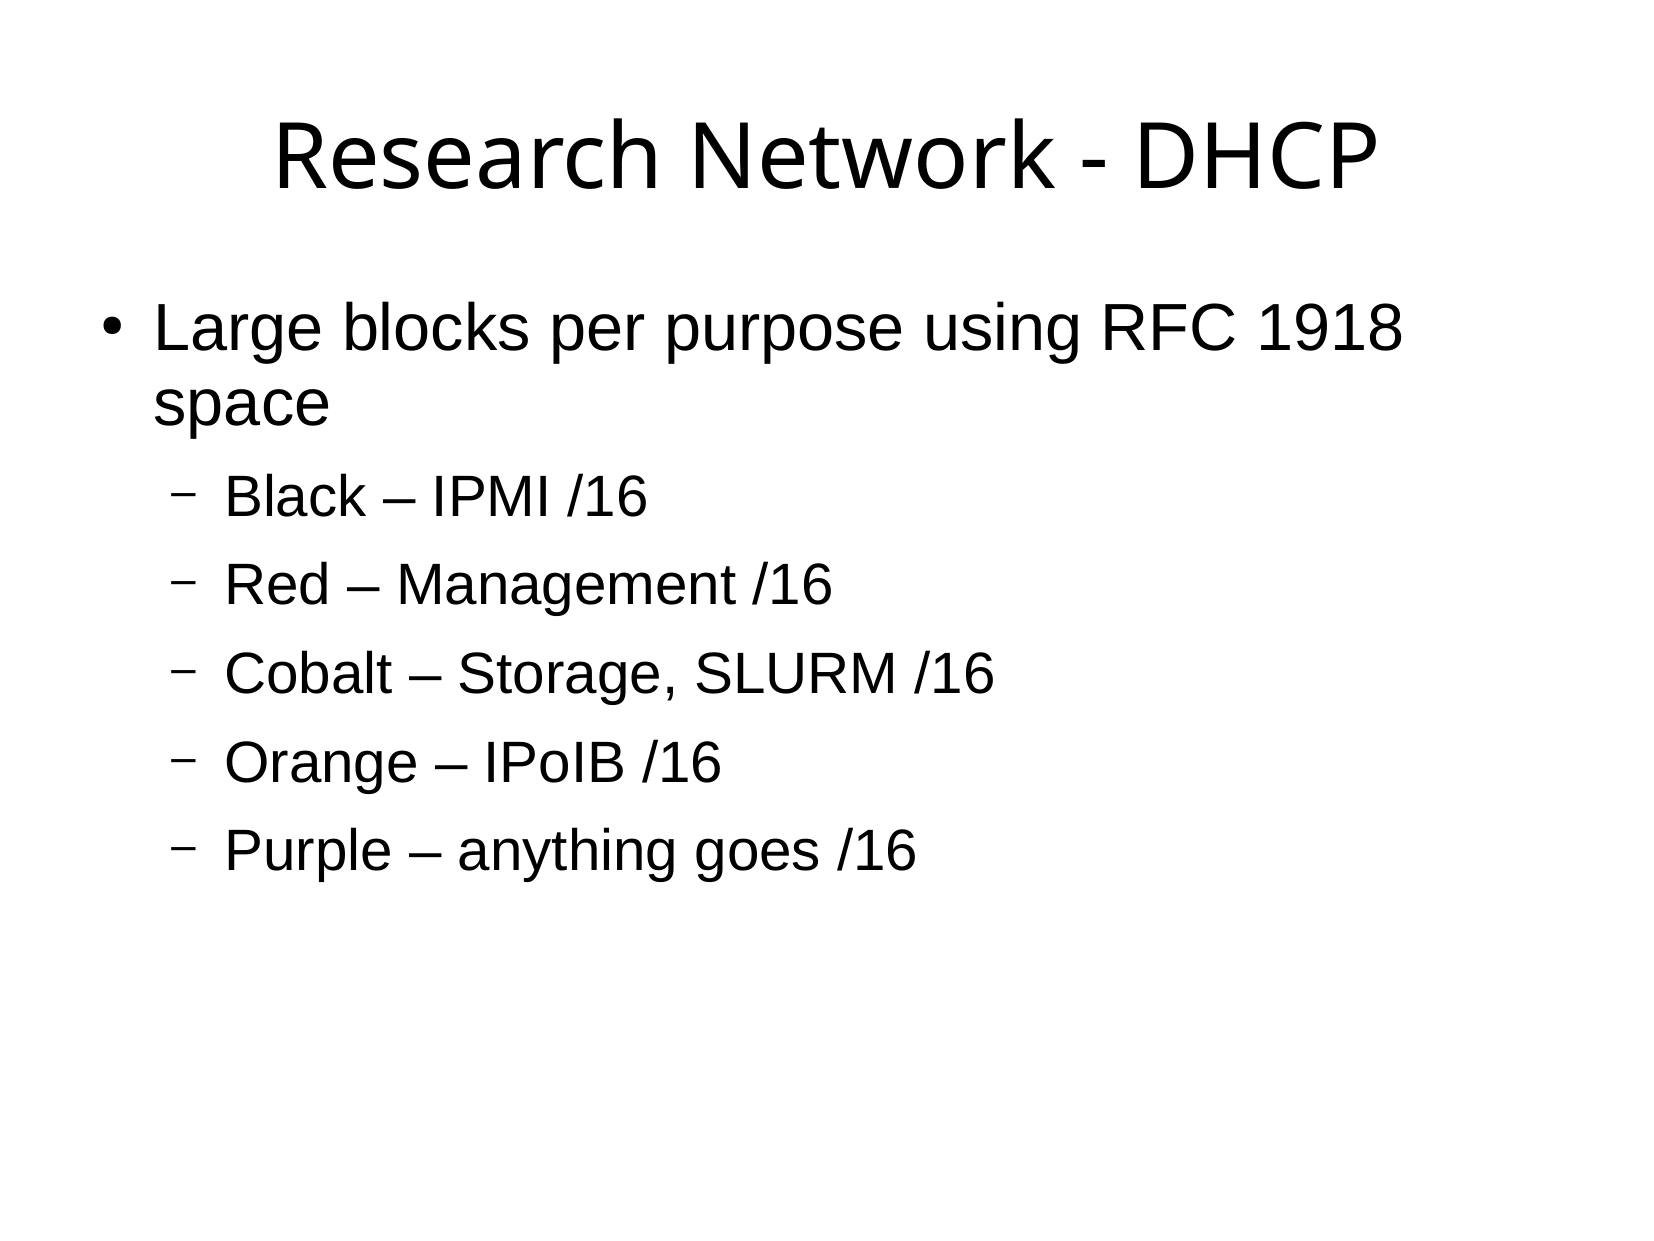

# Research Network - DHCP
Large blocks per purpose using RFC 1918 space
Black – IPMI /16
Red – Management /16
Cobalt – Storage, SLURM /16
Orange – IPoIB /16
Purple – anything goes /16